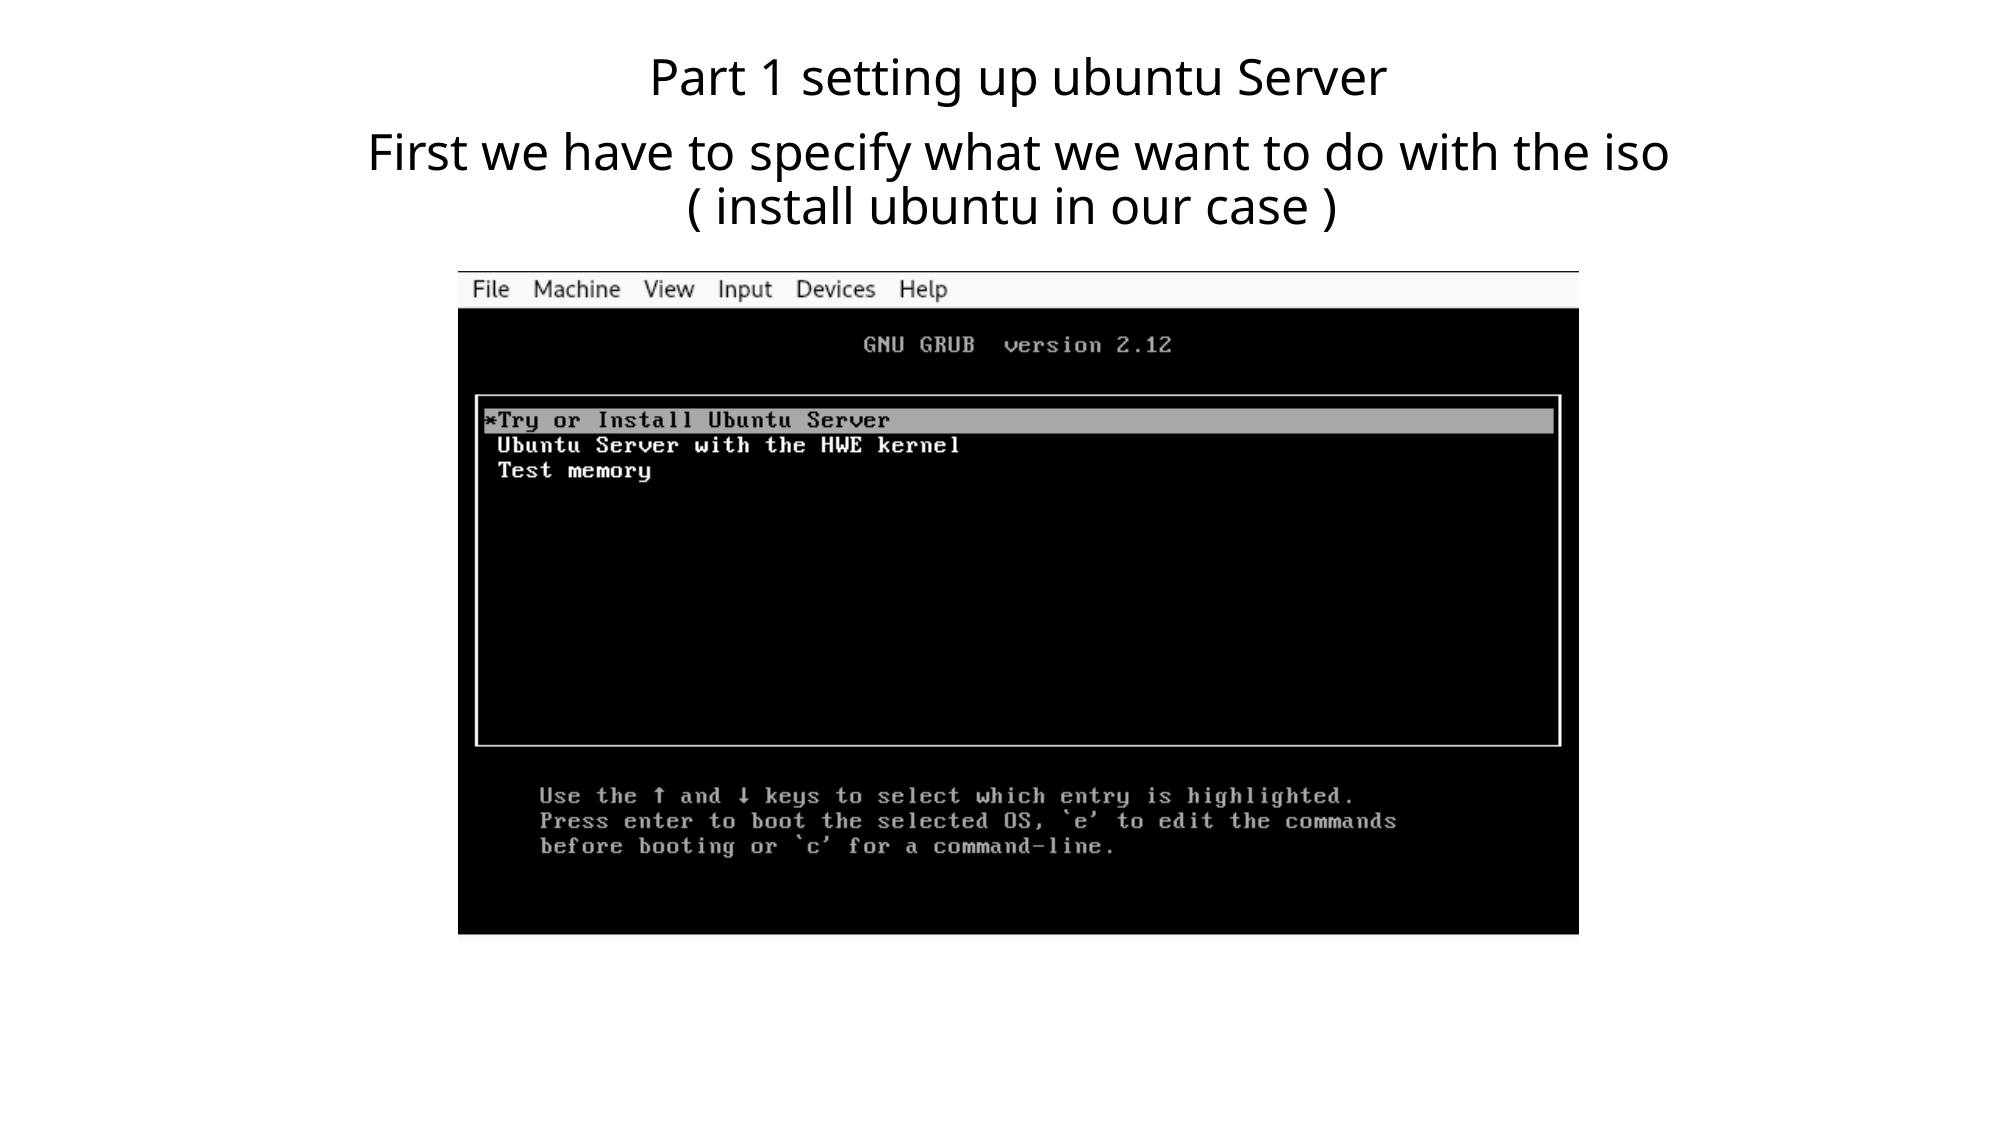

# Part 1 setting up ubuntu Server
First we have to specify what we want to do with the iso ( install ubuntu in our case )